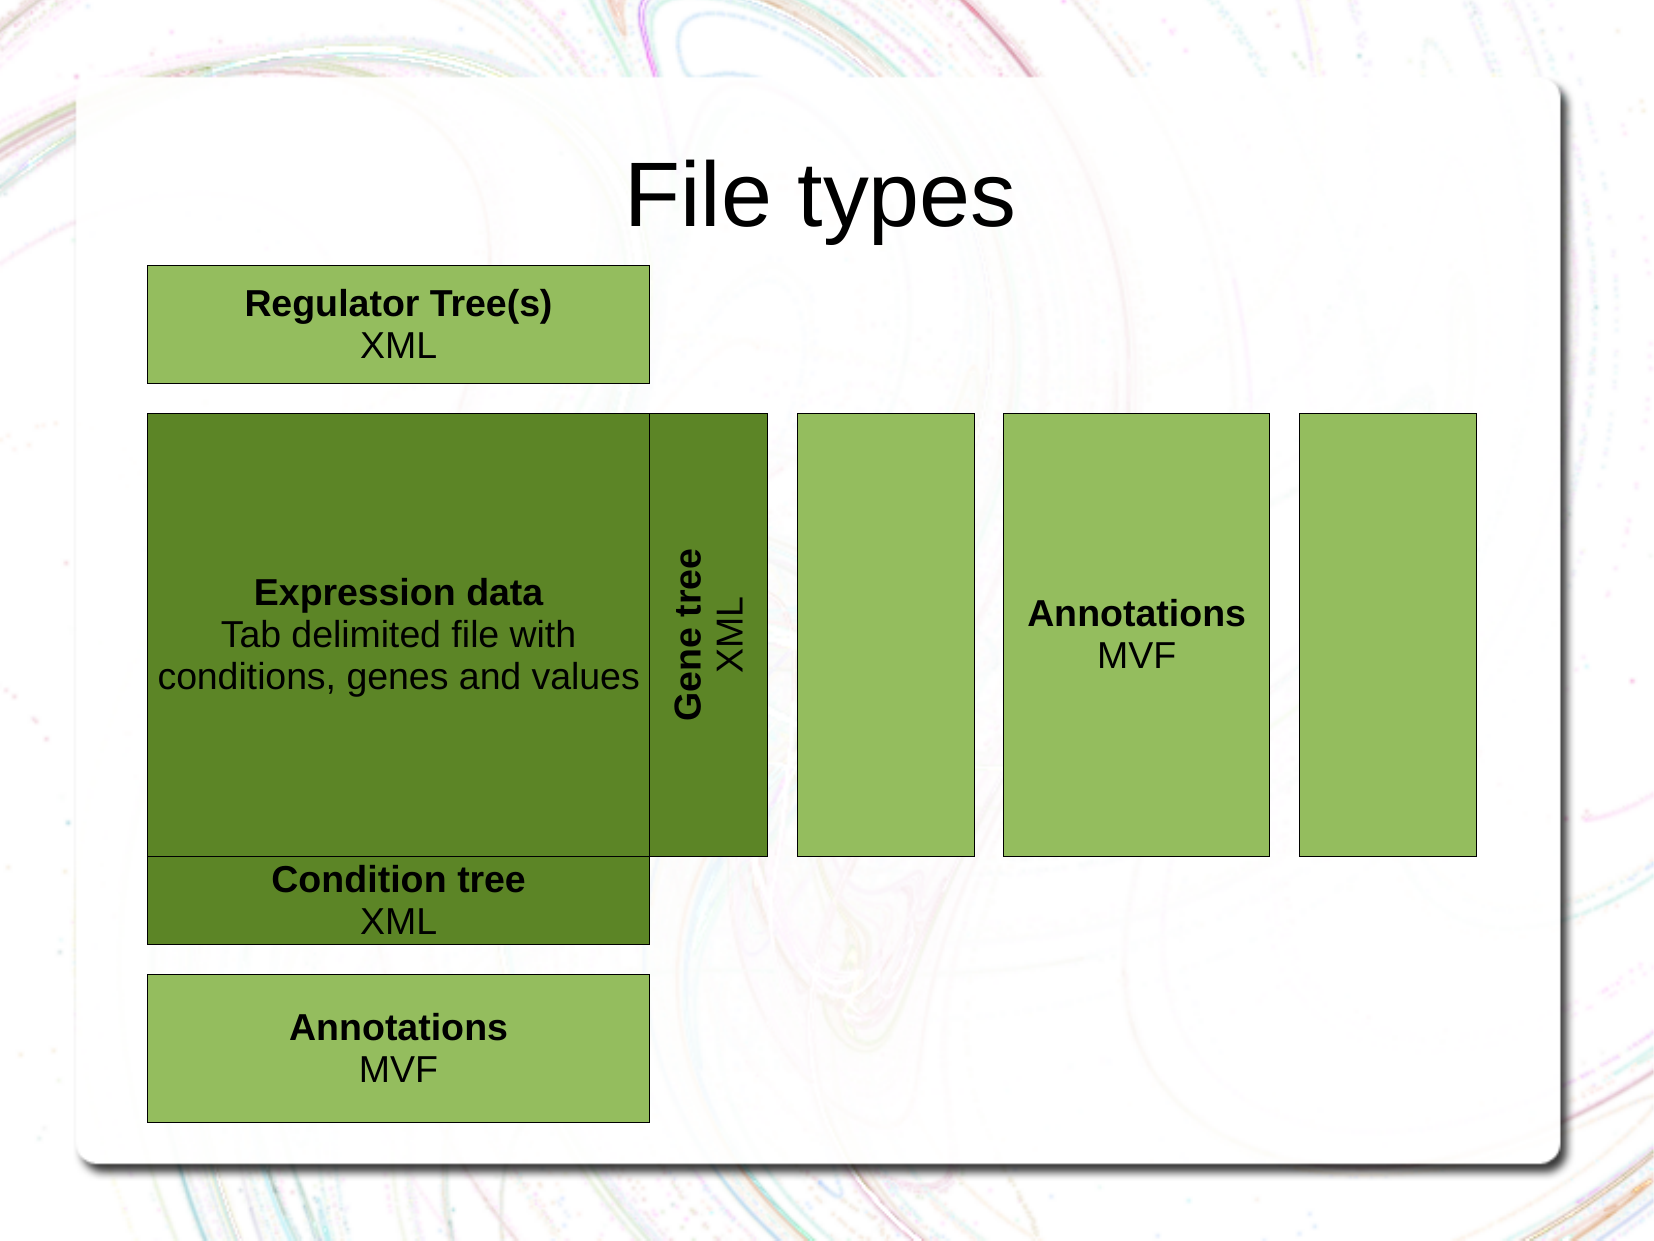

# File types
Regulator Tree(s)
XML
Expression data
Tab delimited file with
conditions, genes and values
Annotations
MVF
Gene tree
XML
Condition tree
XML
Annotations
MVF